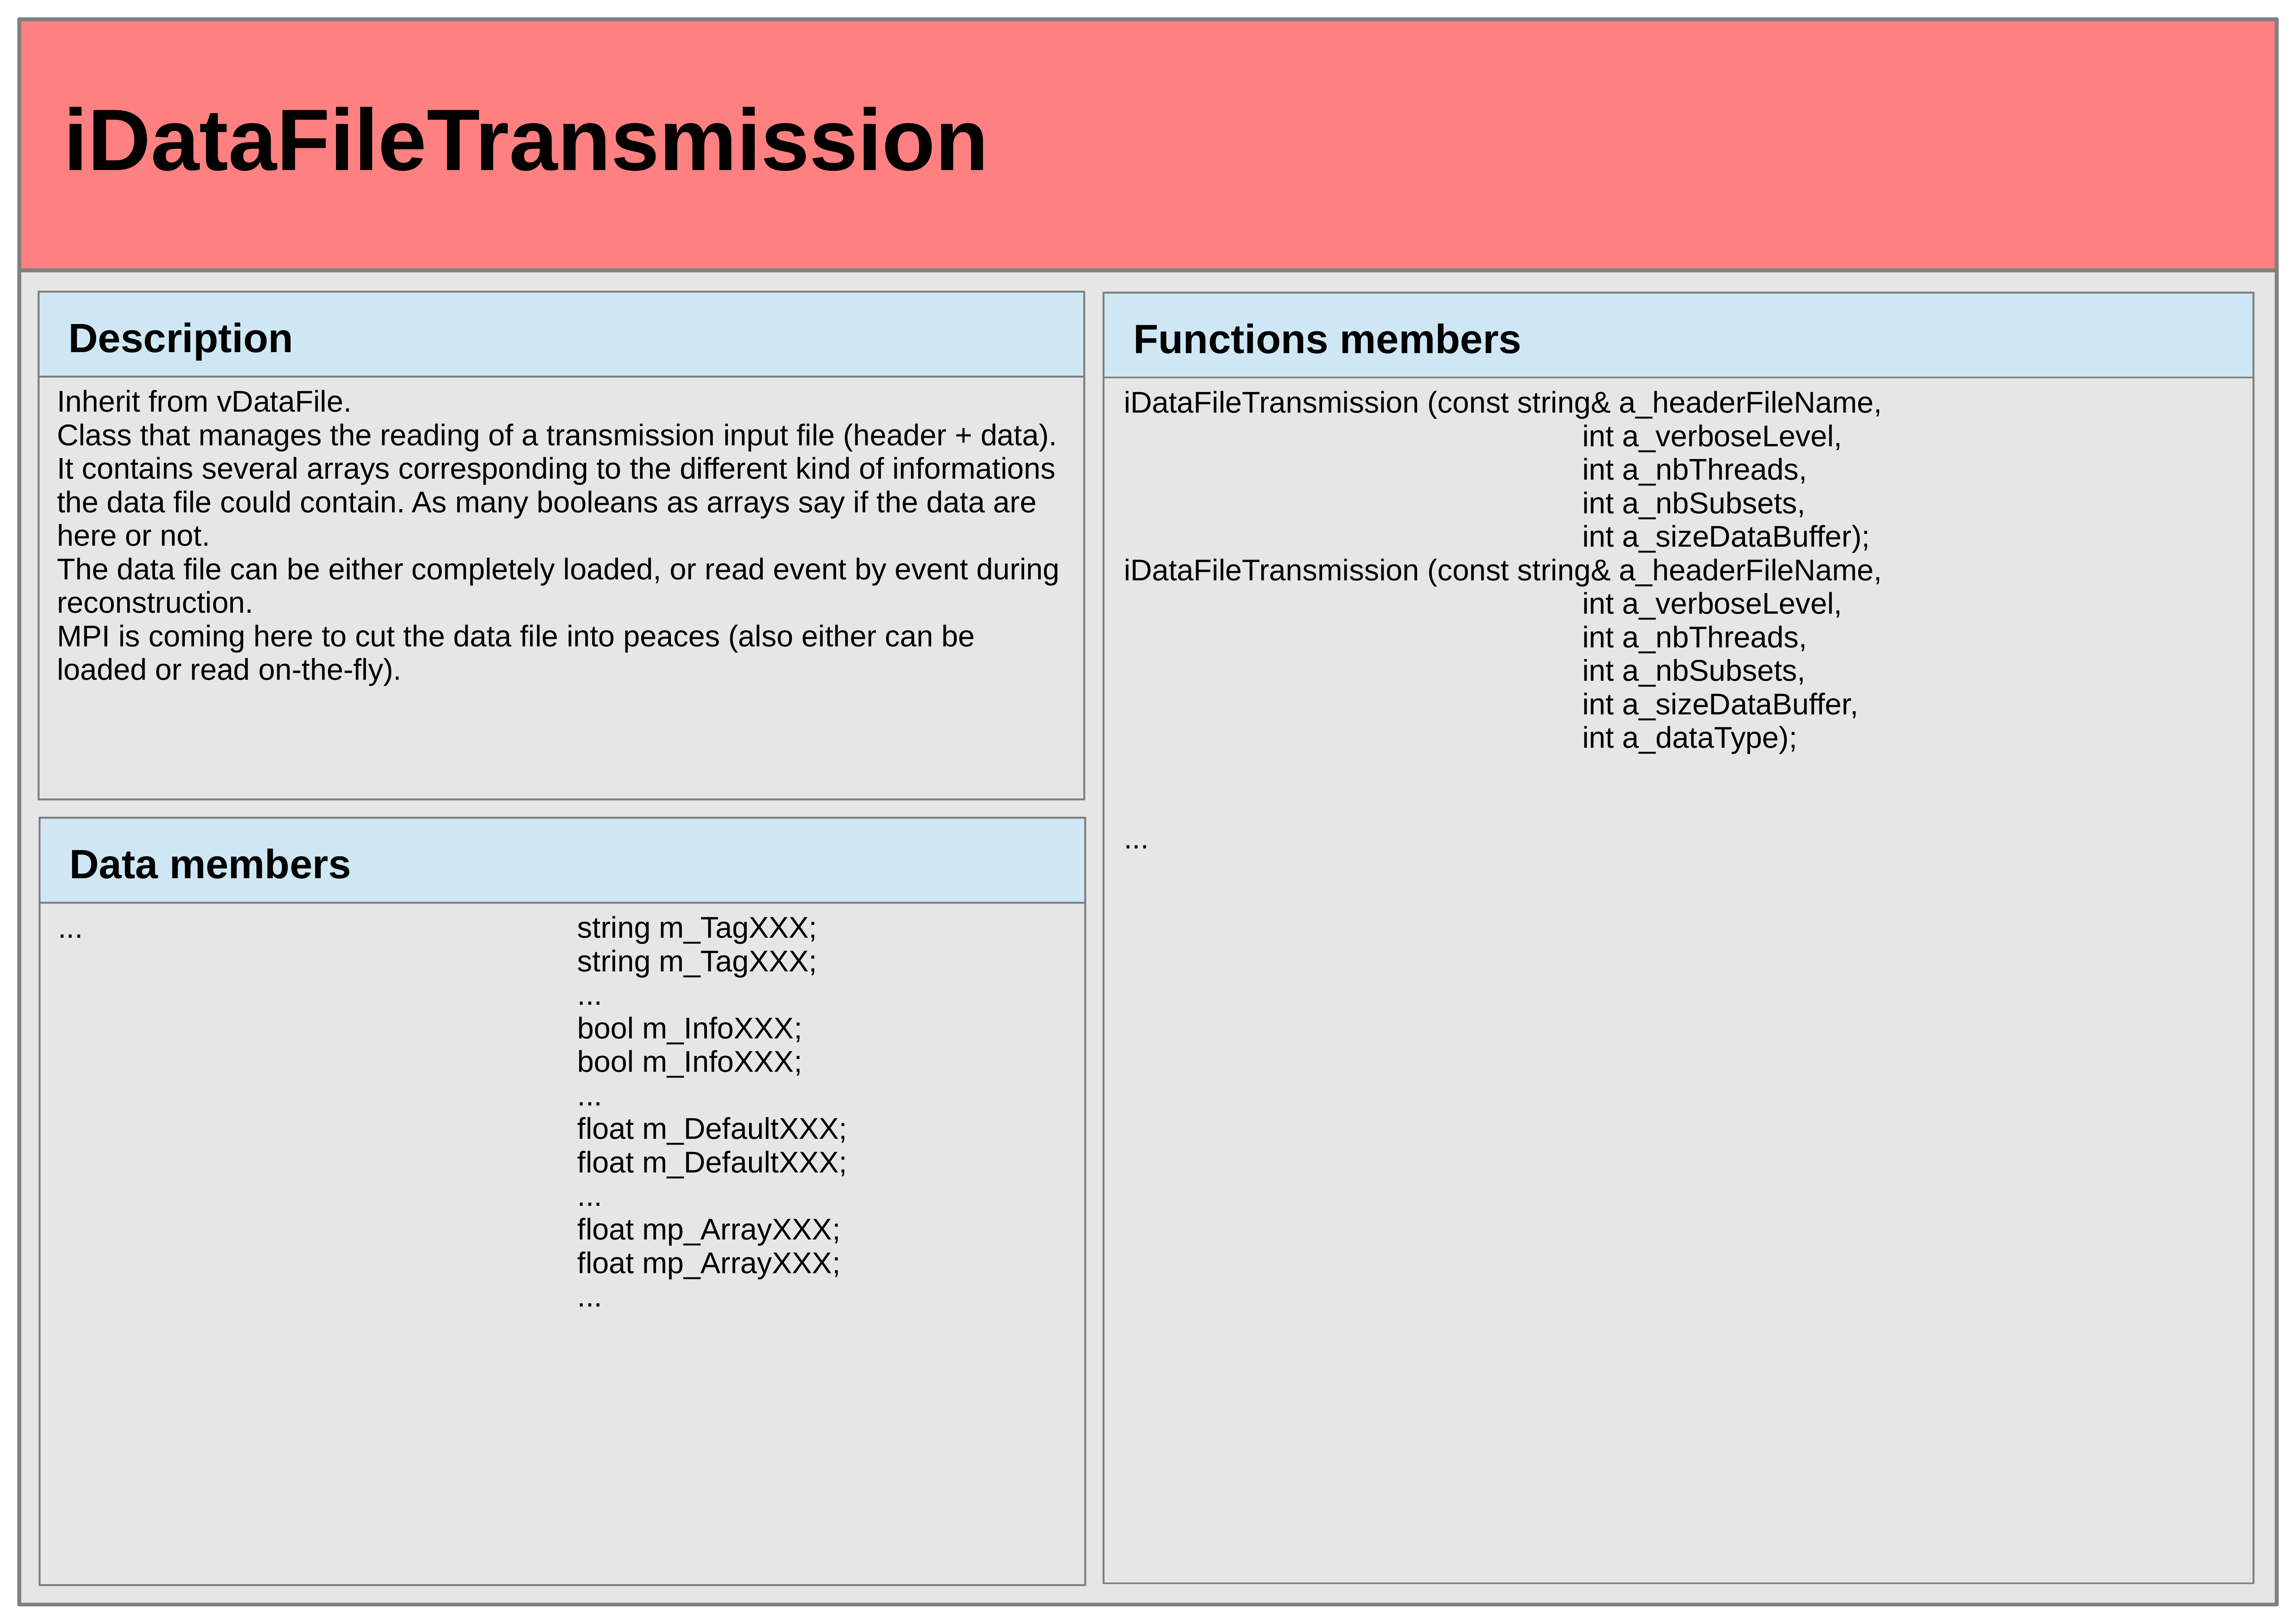

iDataFileTransmission
Description
Functions members
Inherit from vDataFile.
Class that manages the reading of a transmission input file (header + data).
It contains several arrays corresponding to the different kind of informations the data file could contain. As many booleans as arrays say if the data are here or not.
The data file can be either completely loaded, or read event by event during reconstruction.
MPI is coming here to cut the data file into peaces (also either can be loaded or read on-the-fly).
iDataFileTransmission (const string& a_headerFileName,
 int a_verboseLevel,
 int a_nbThreads,
 int a_nbSubsets,
 int a_sizeDataBuffer);
iDataFileTransmission (const string& a_headerFileName,
 int a_verboseLevel,
 int a_nbThreads,
 int a_nbSubsets,
 int a_sizeDataBuffer,
 int a_dataType);
...
Data members
...
string m_TagXXX;
string m_TagXXX;
...
bool m_InfoXXX;
bool m_InfoXXX;
...
float m_DefaultXXX;
float m_DefaultXXX;
...
float mp_ArrayXXX;
float mp_ArrayXXX;
...